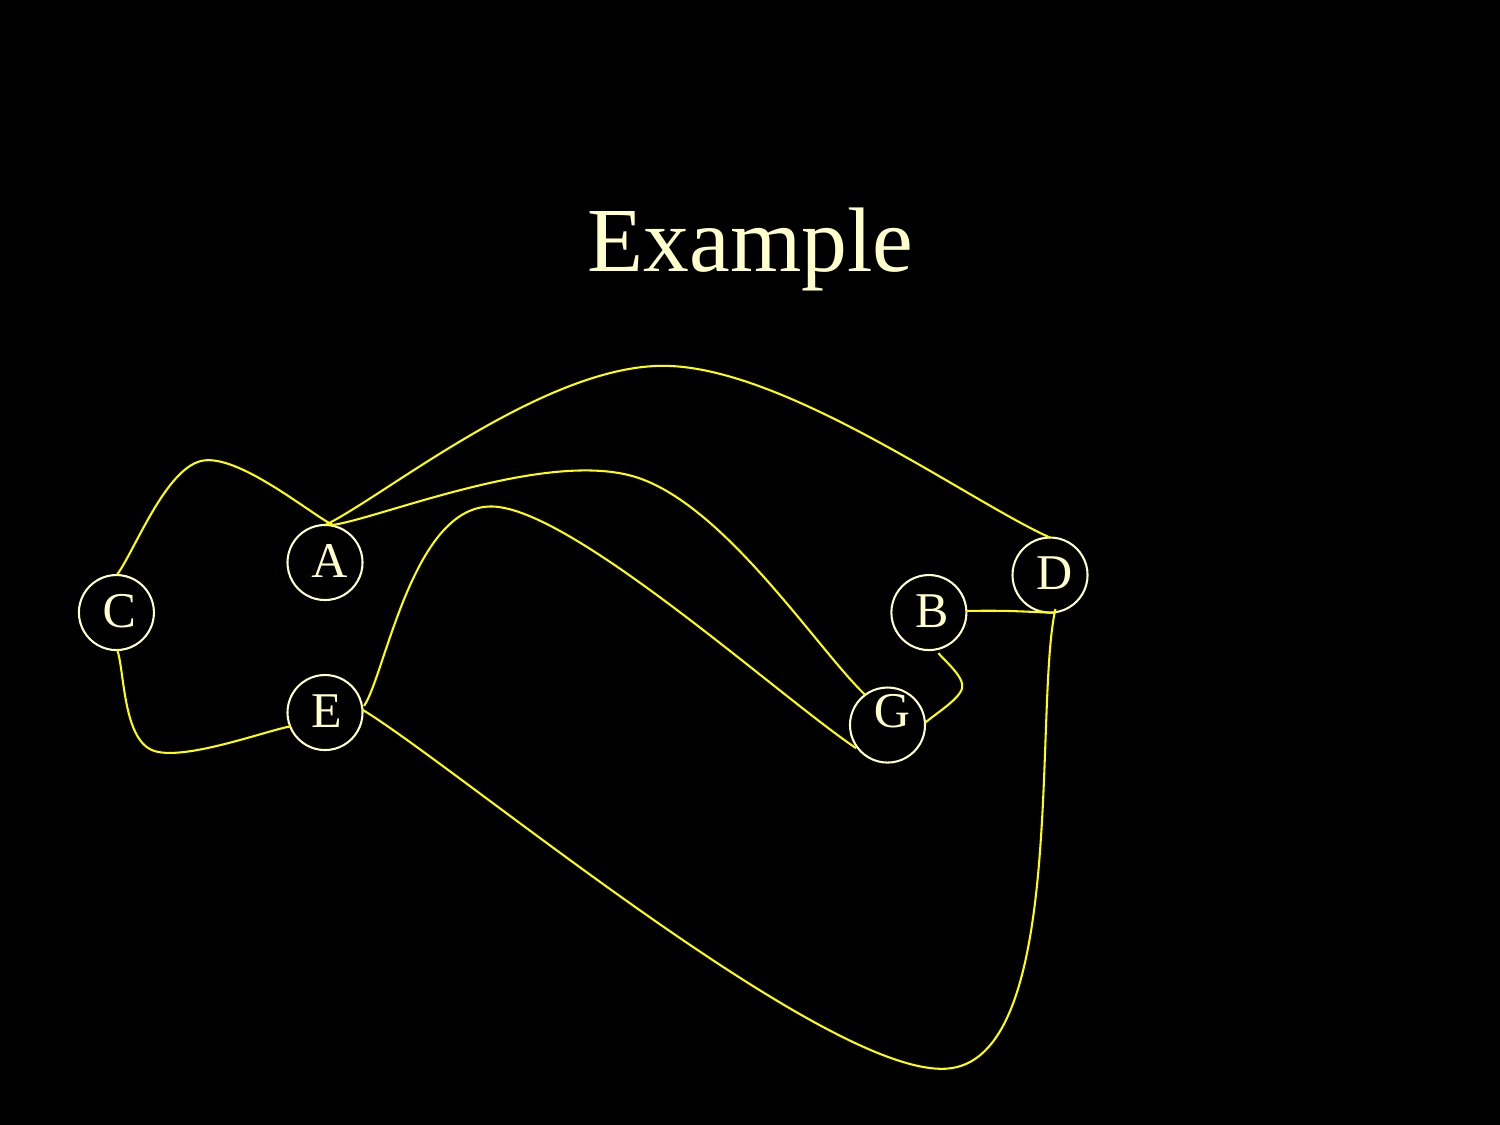

# Example
A
D
C
B
E
G